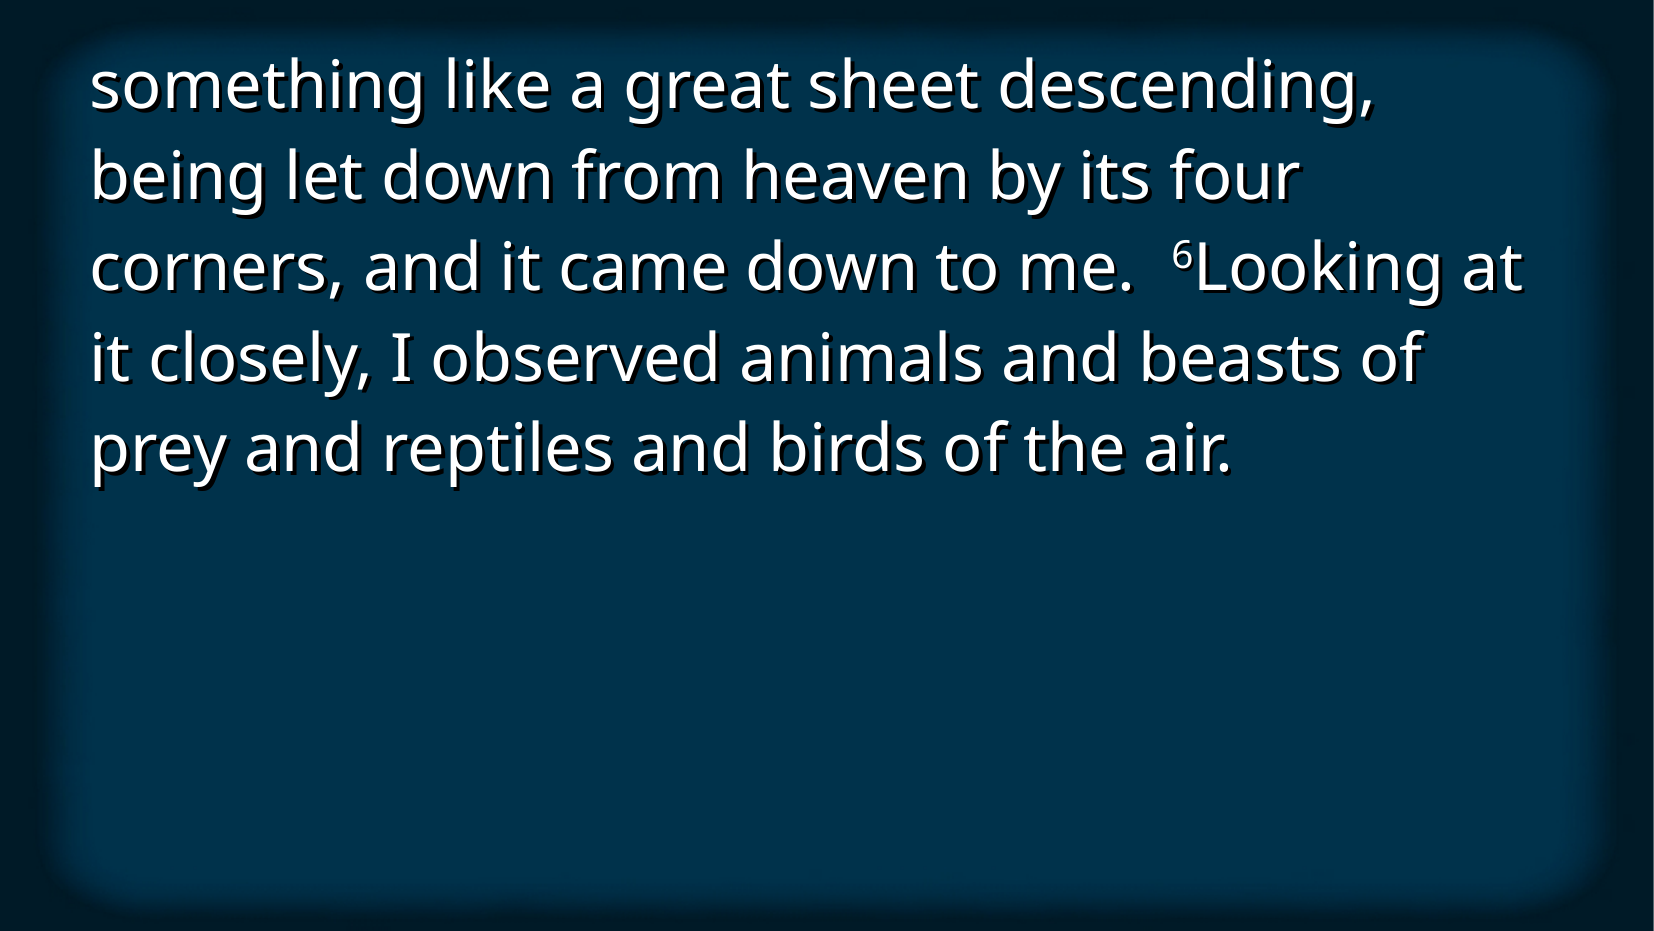

something like a great sheet descending, being let down from heaven by its four corners, and it came down to me. 6Looking at it closely, I observed animals and beasts of prey and reptiles and birds of the air.